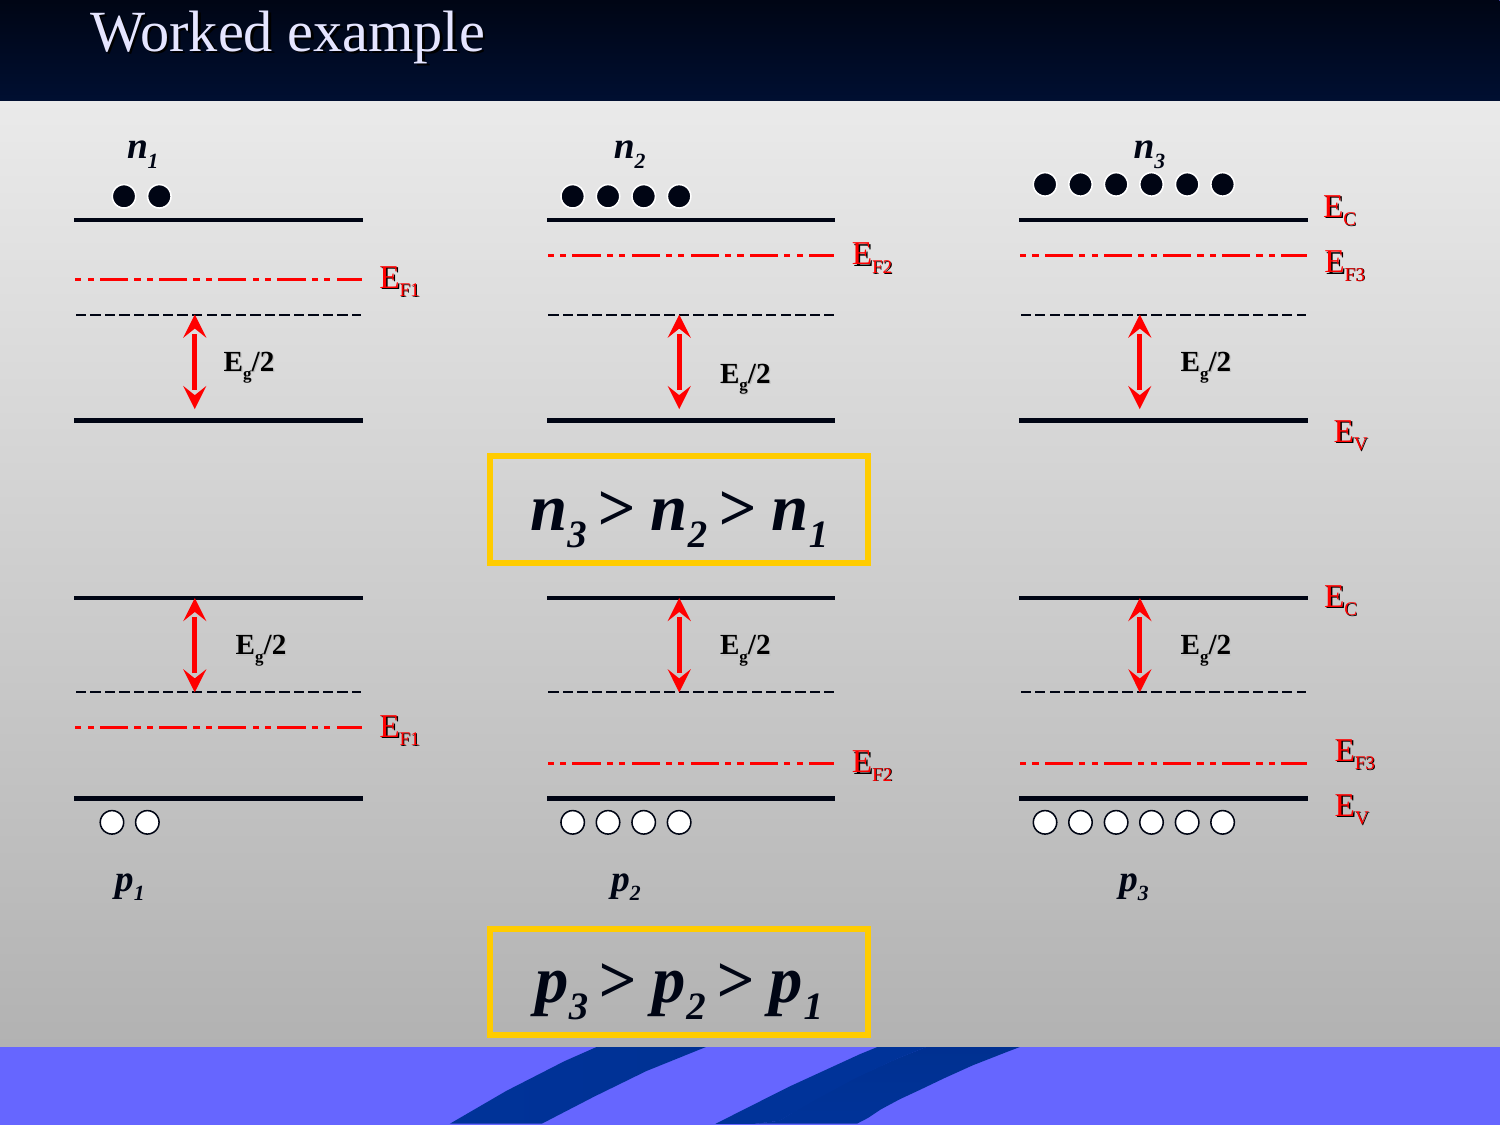

# Worked example
n1
n2
n3
EC
EF2
EF3
EF1
Eg/2
Eg/2
Eg/2
EV
n3 > n2 > n1
EC
Eg/2
Eg/2
Eg/2
EF1
EF3
EF2
EV
p1
p2
p3
p3 > p2 > p1